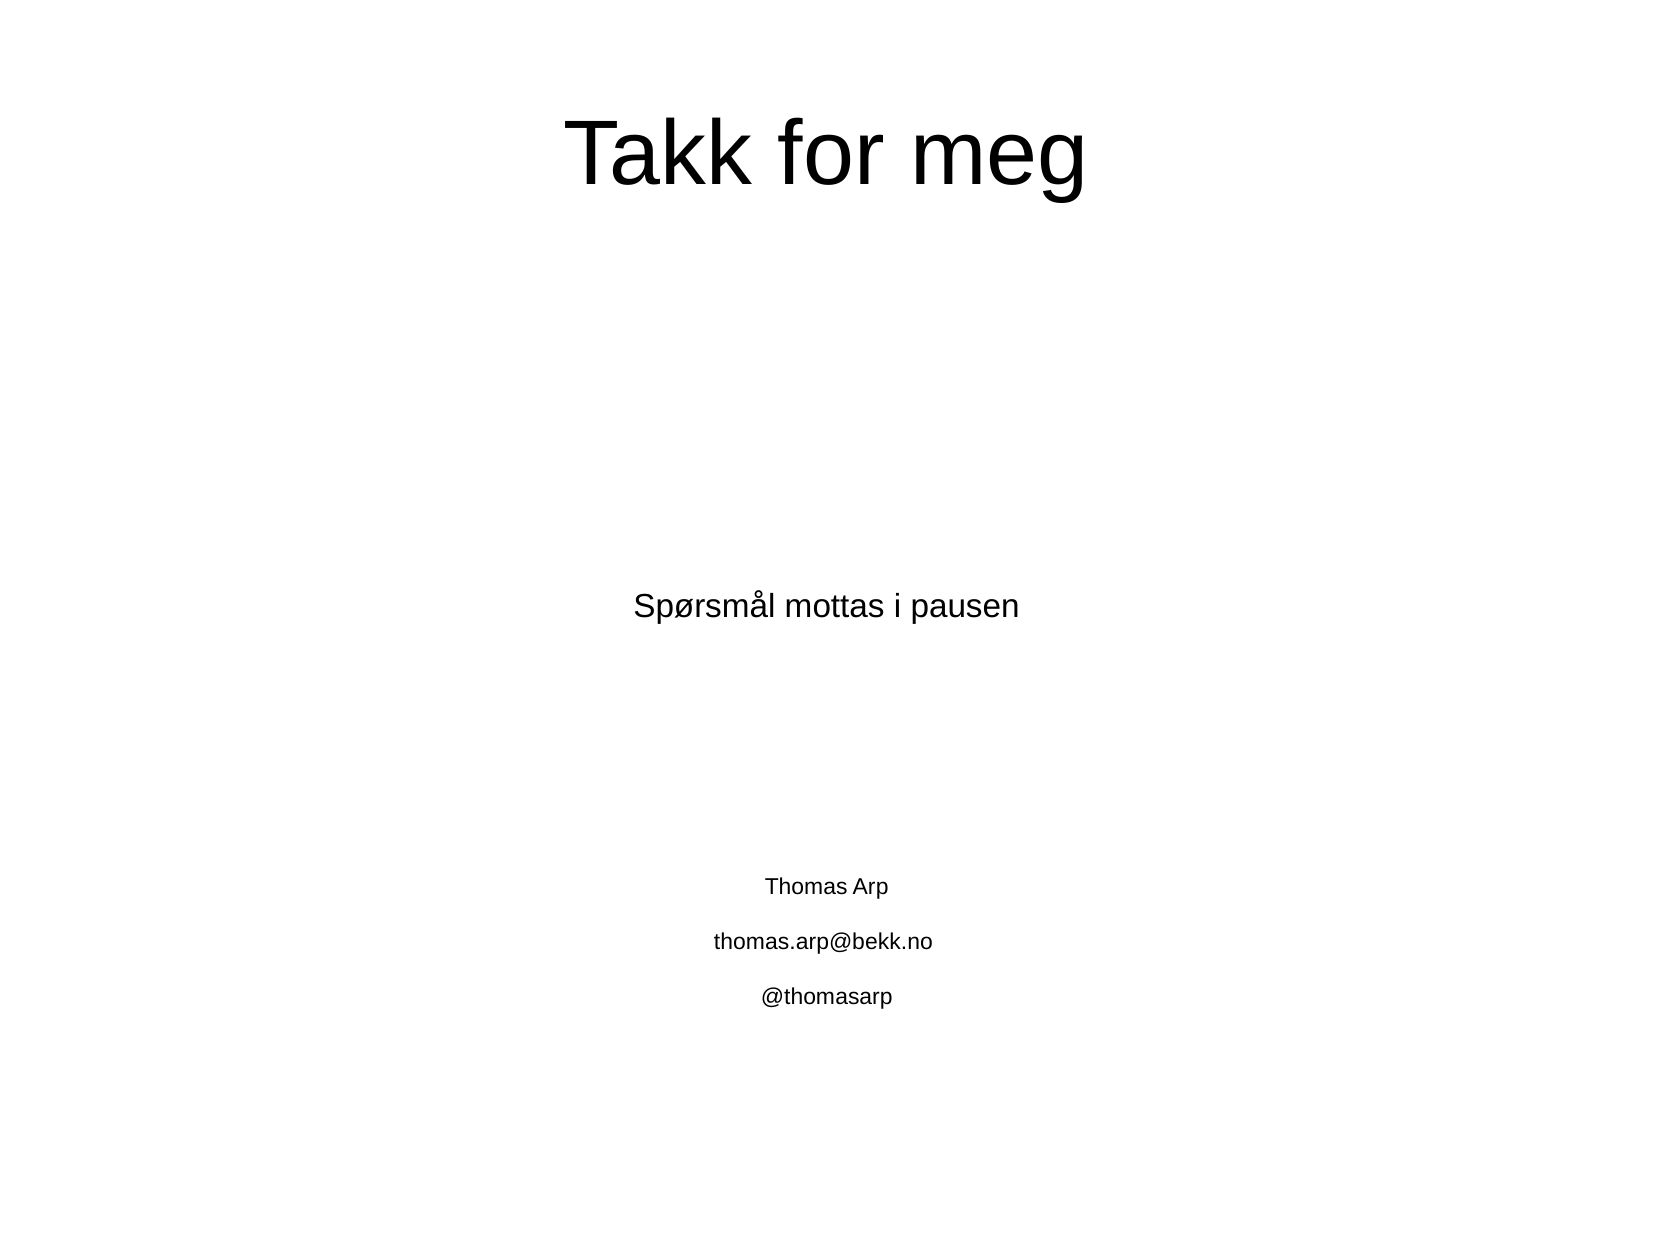

# Takk for meg
Spørsmål mottas i pausen
Thomas Arp
thomas.arp@bekk.no
@thomasarp